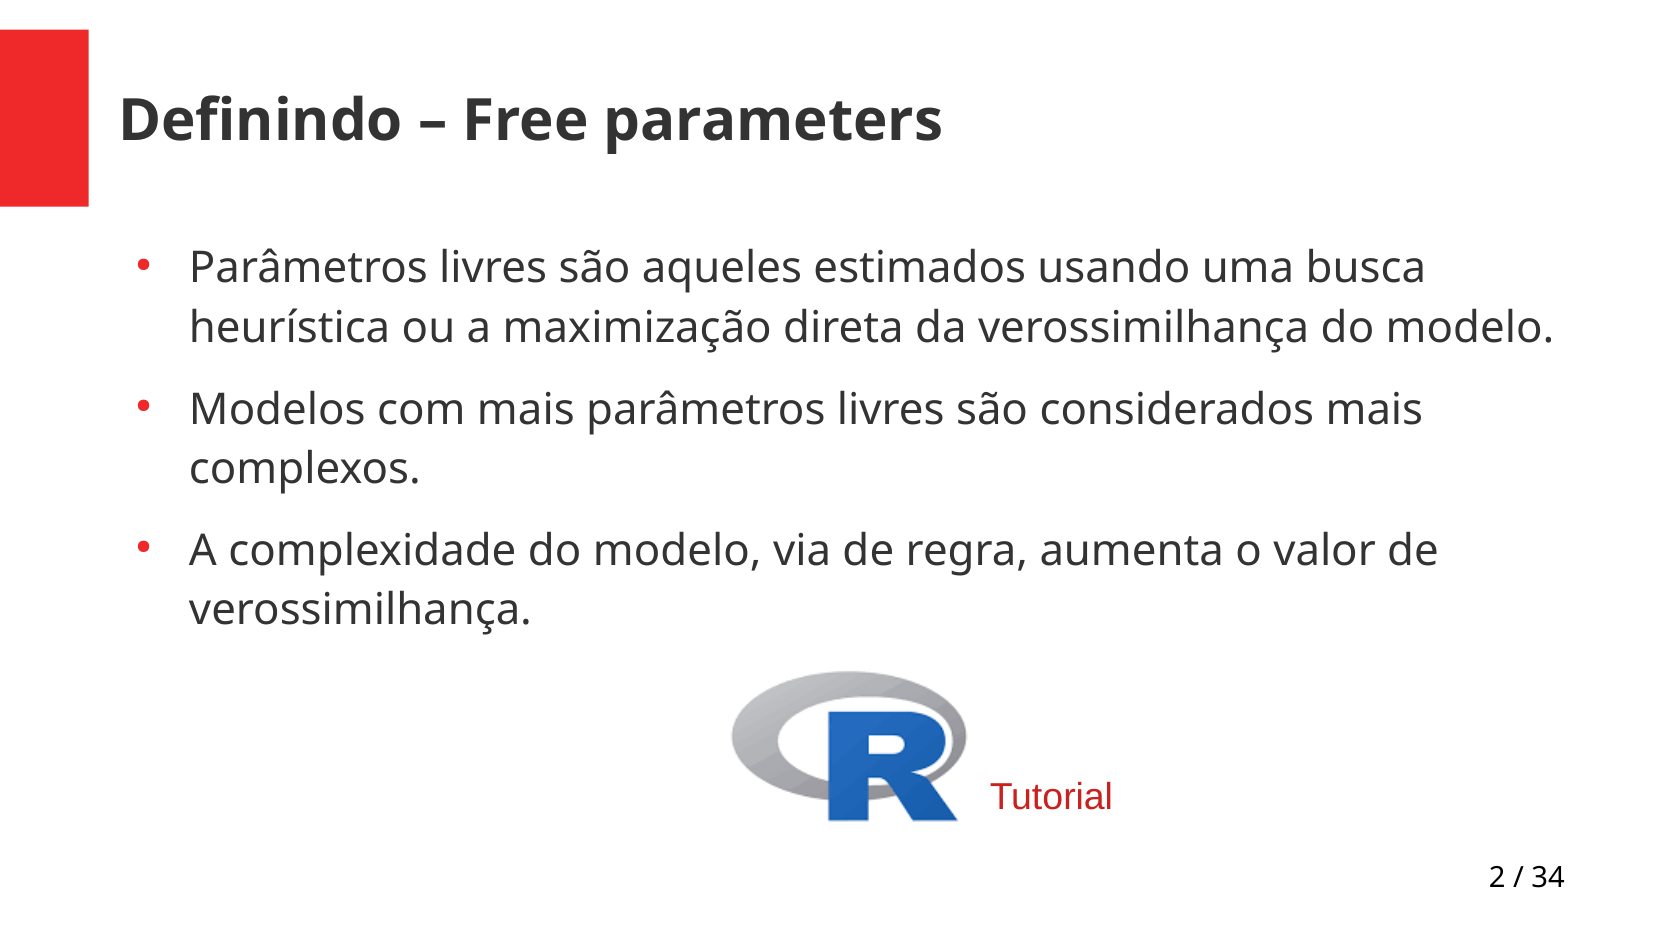

# Definindo – Free parameters
Parâmetros livres são aqueles estimados usando uma busca heurística ou a maximização direta da verossimilhança do modelo.
Modelos com mais parâmetros livres são considerados mais complexos.
A complexidade do modelo, via de regra, aumenta o valor de verossimilhança.
Tutorial
2